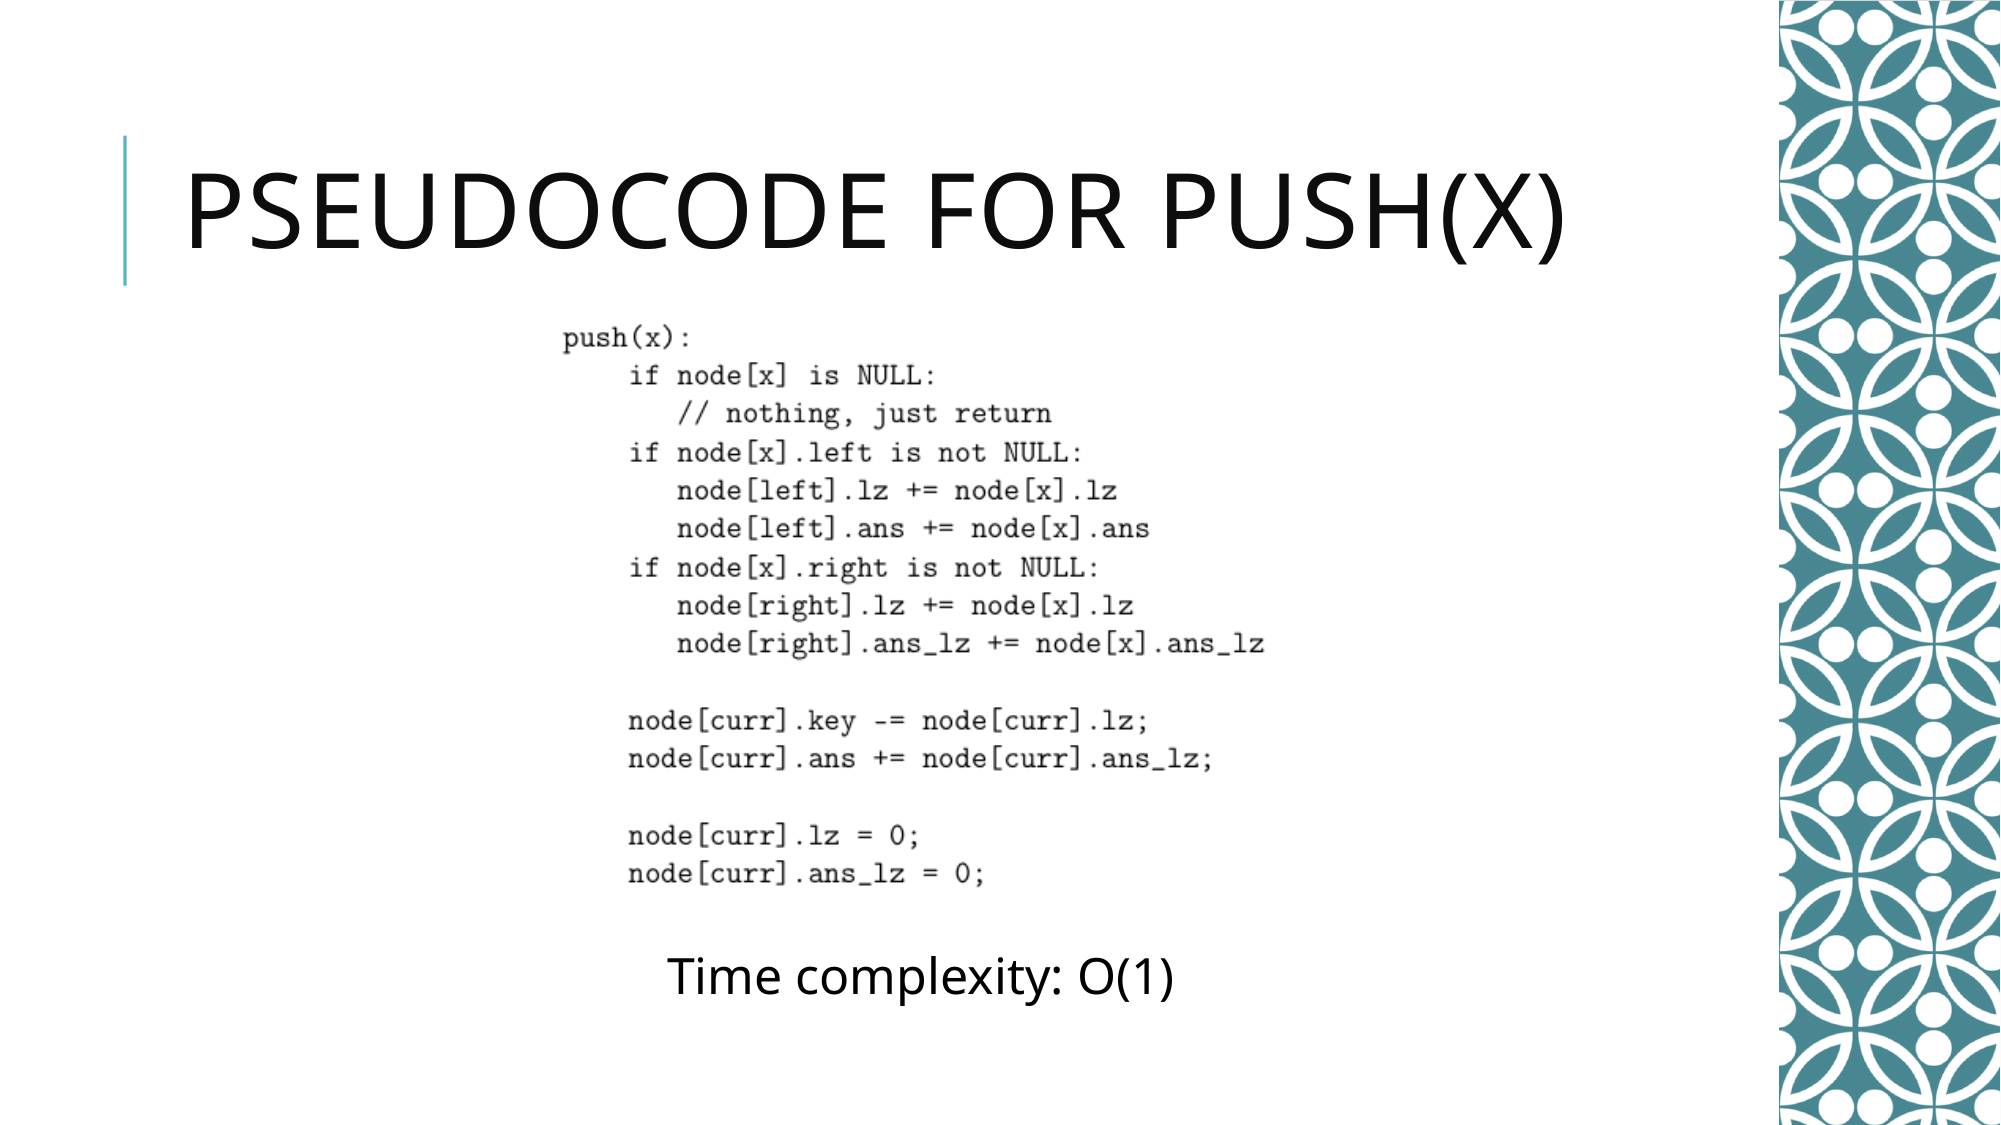

# Pseudocode for push(x)
Time complexity: O(1)